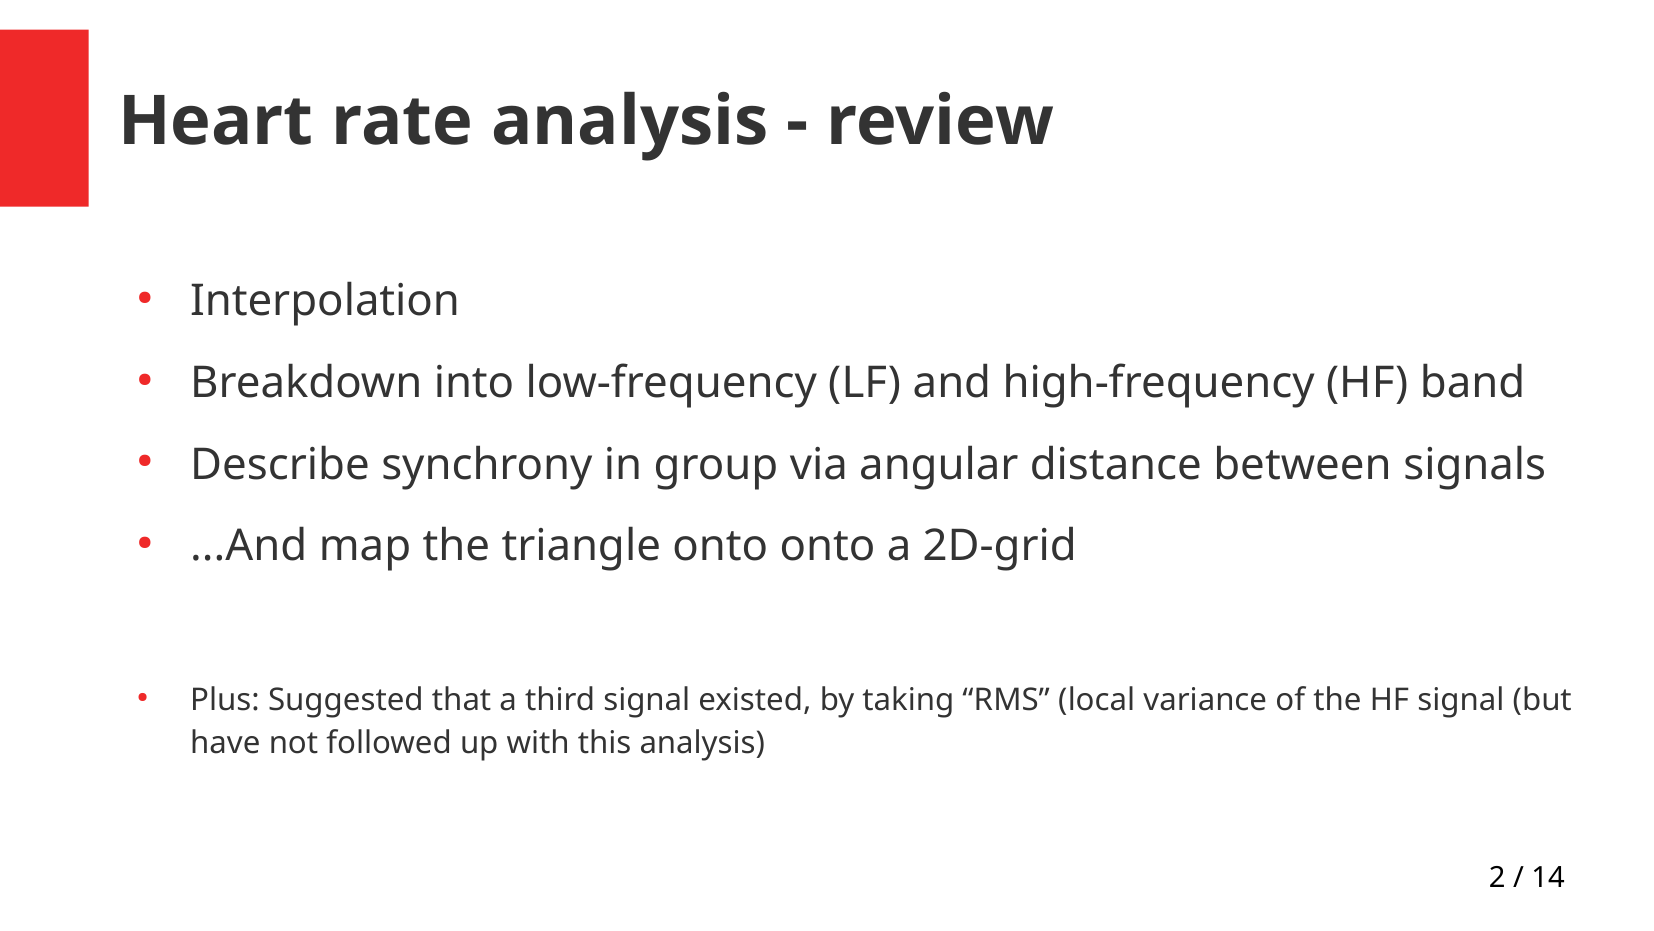

# Heart rate analysis - review
Interpolation
Breakdown into low-frequency (LF) and high-frequency (HF) band
Describe synchrony in group via angular distance between signals
...And map the triangle onto onto a 2D-grid
Plus: Suggested that a third signal existed, by taking “RMS” (local variance of the HF signal (but have not followed up with this analysis)
2